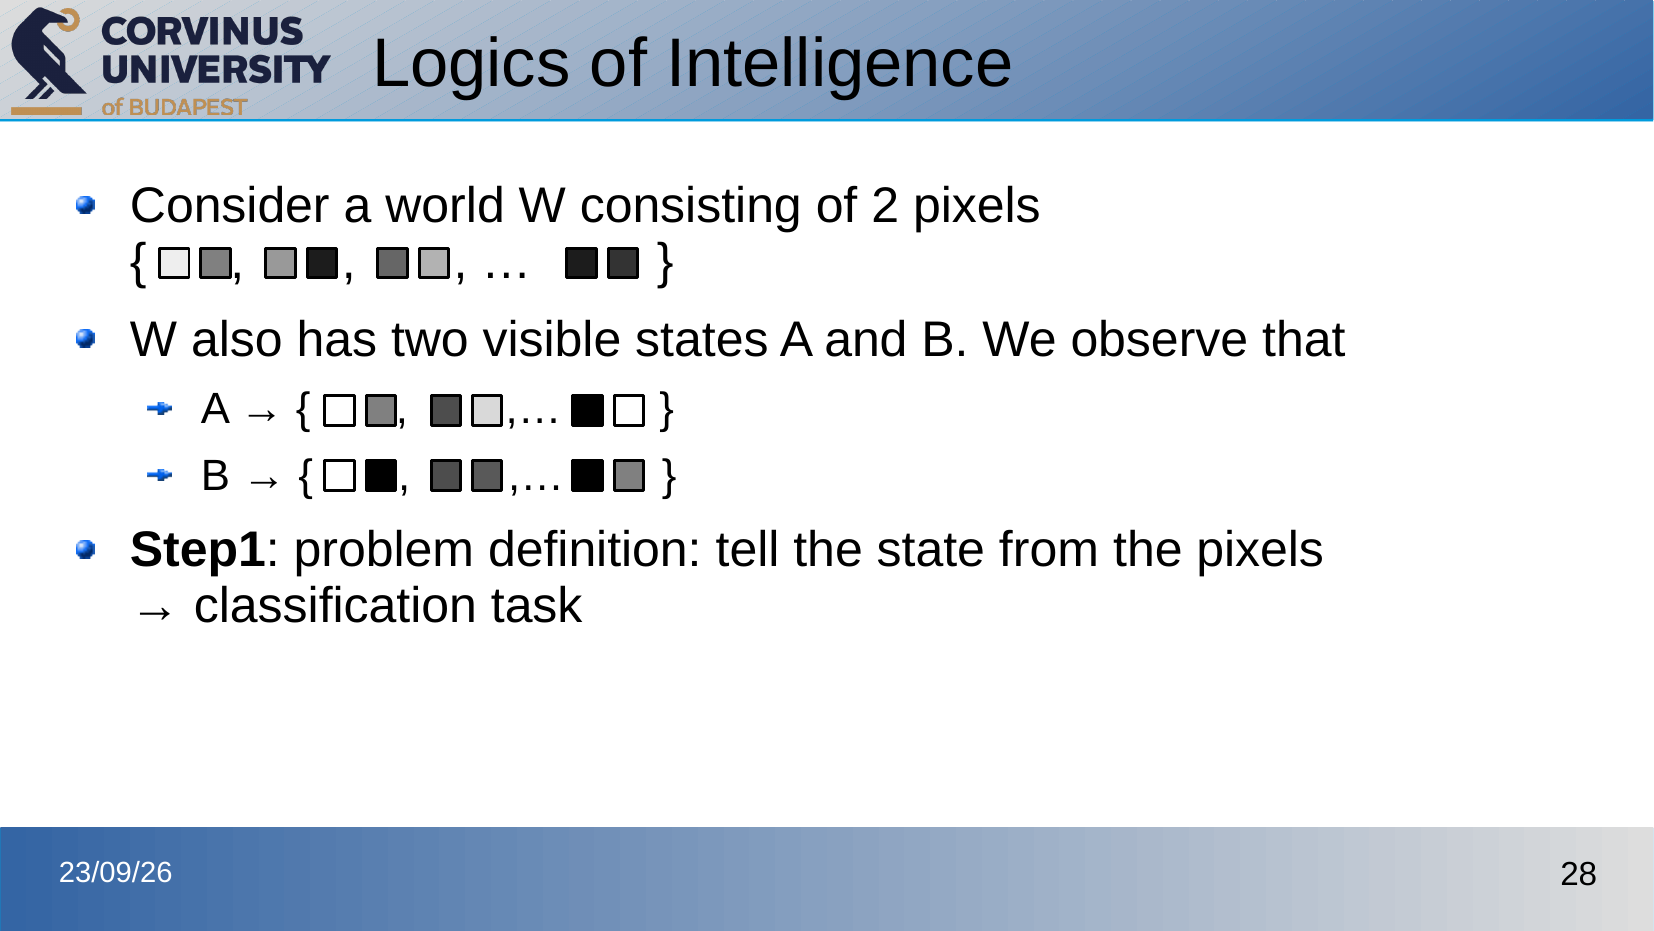

# Logics of Intelligence
Consider a world W consisting of 2 pixels
{ , , , … }
W also has two visible states A and B. We observe that
A → { , ,… }
B → { , ,… }
Step1: problem definition: tell the state from the pixels
→ classification task